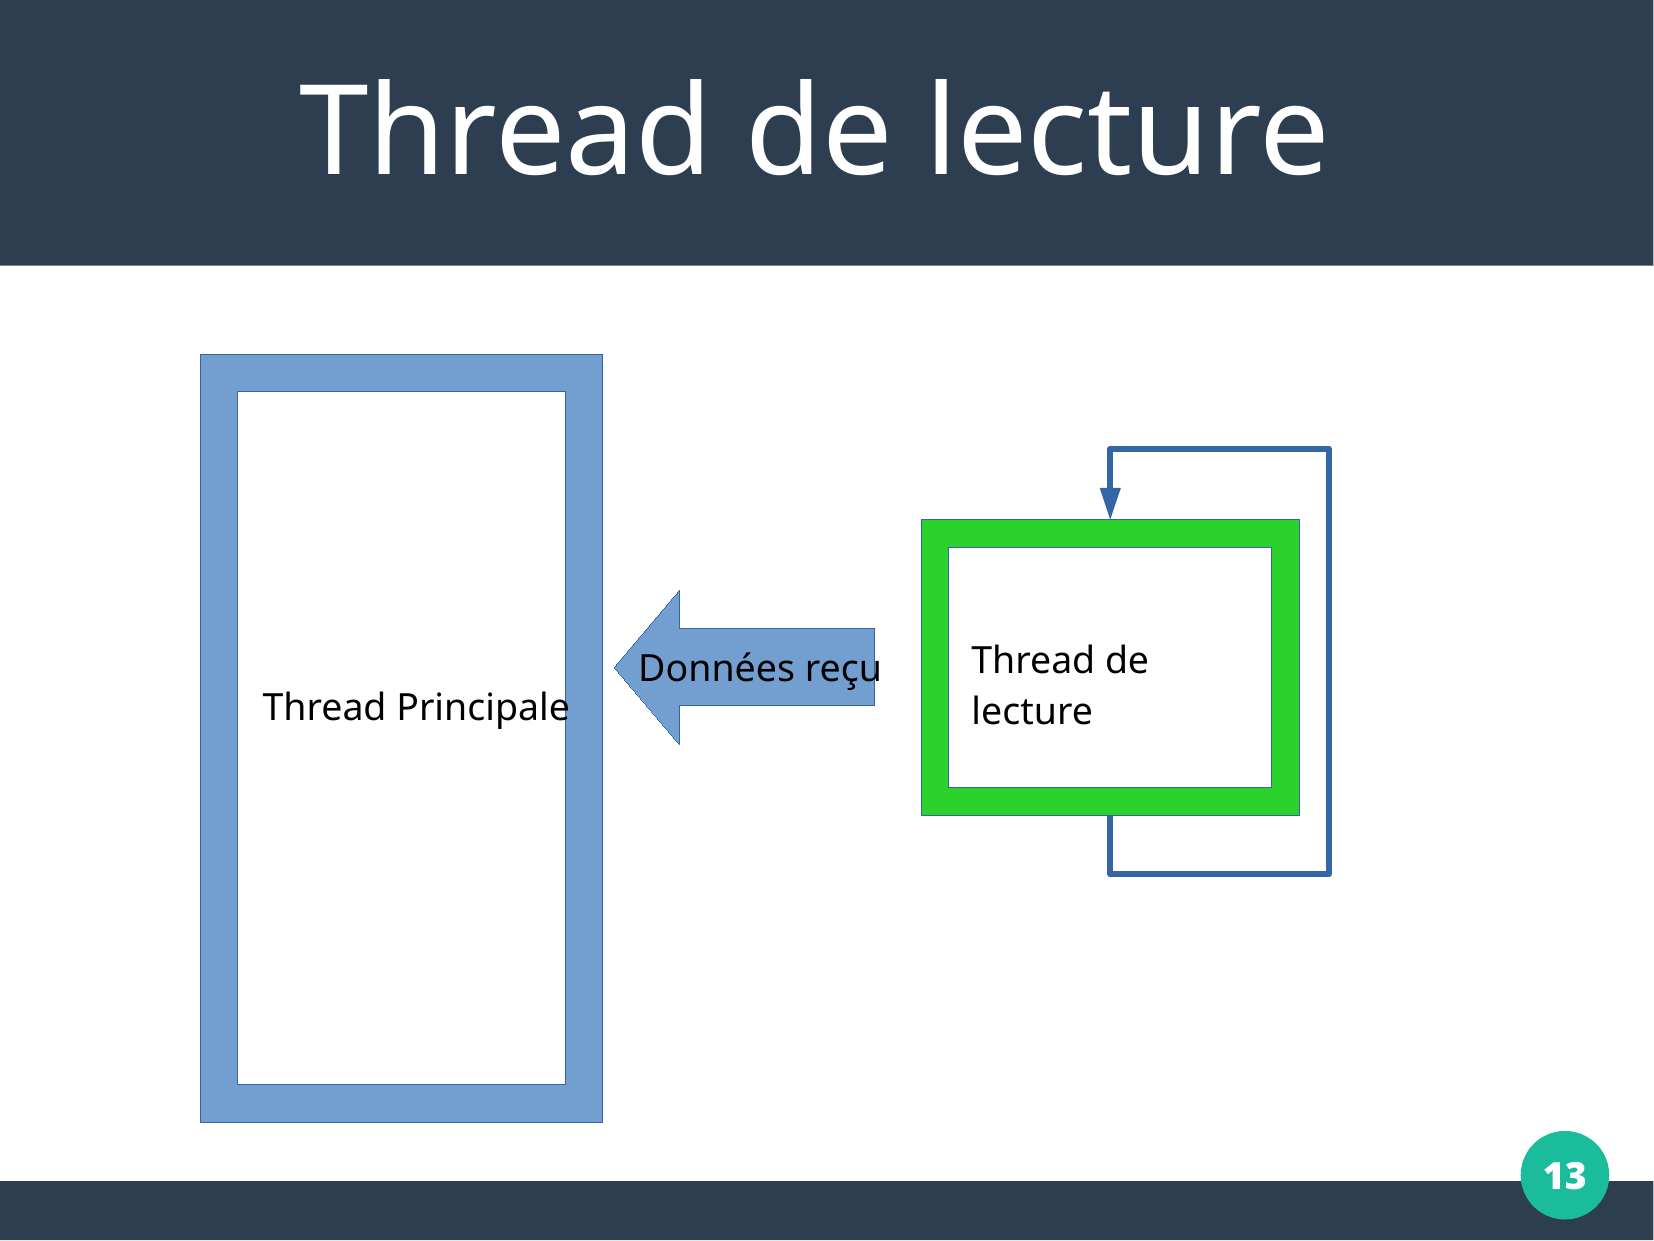

Thread de lecture
Données reçu
Thread de lecture
Thread Principale
13